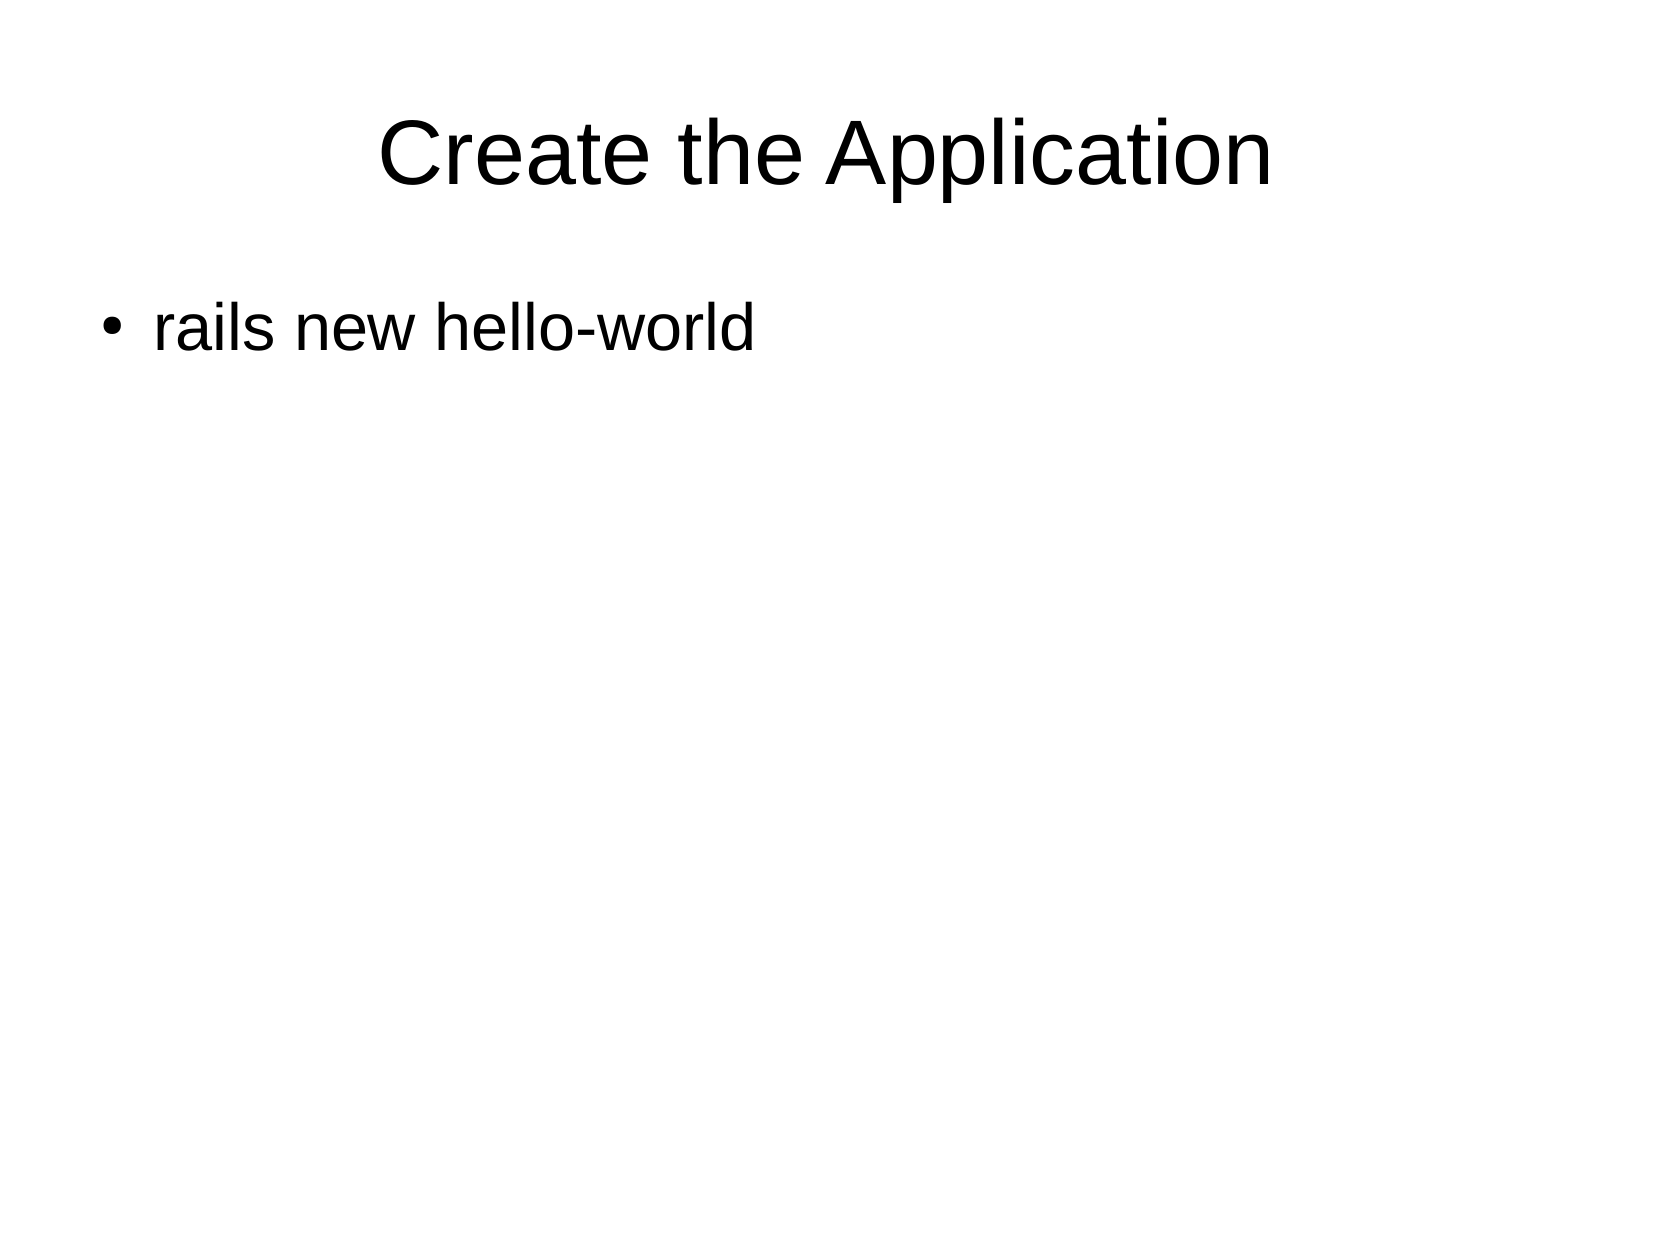

# Create the Application
rails new hello-world